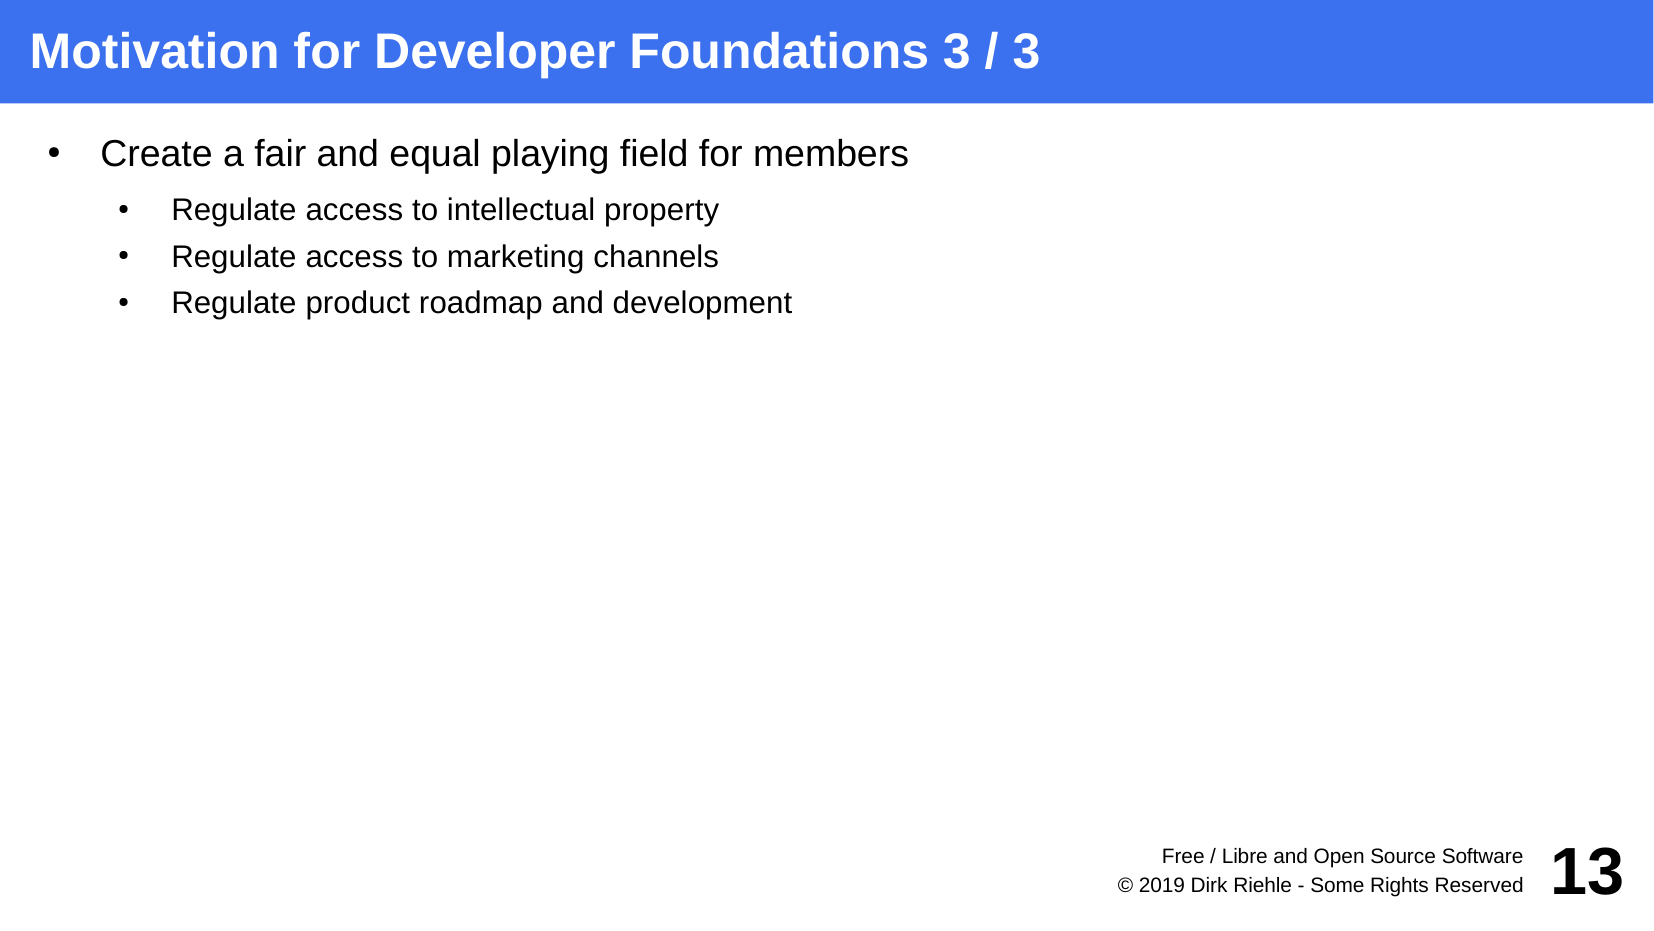

# Motivation for Developer Foundations 3 / 3
Create a fair and equal playing field for members
Regulate access to intellectual property
Regulate access to marketing channels
Regulate product roadmap and development
Free / Libre and Open Source Software
13
© 2019 Dirk Riehle - Some Rights Reserved